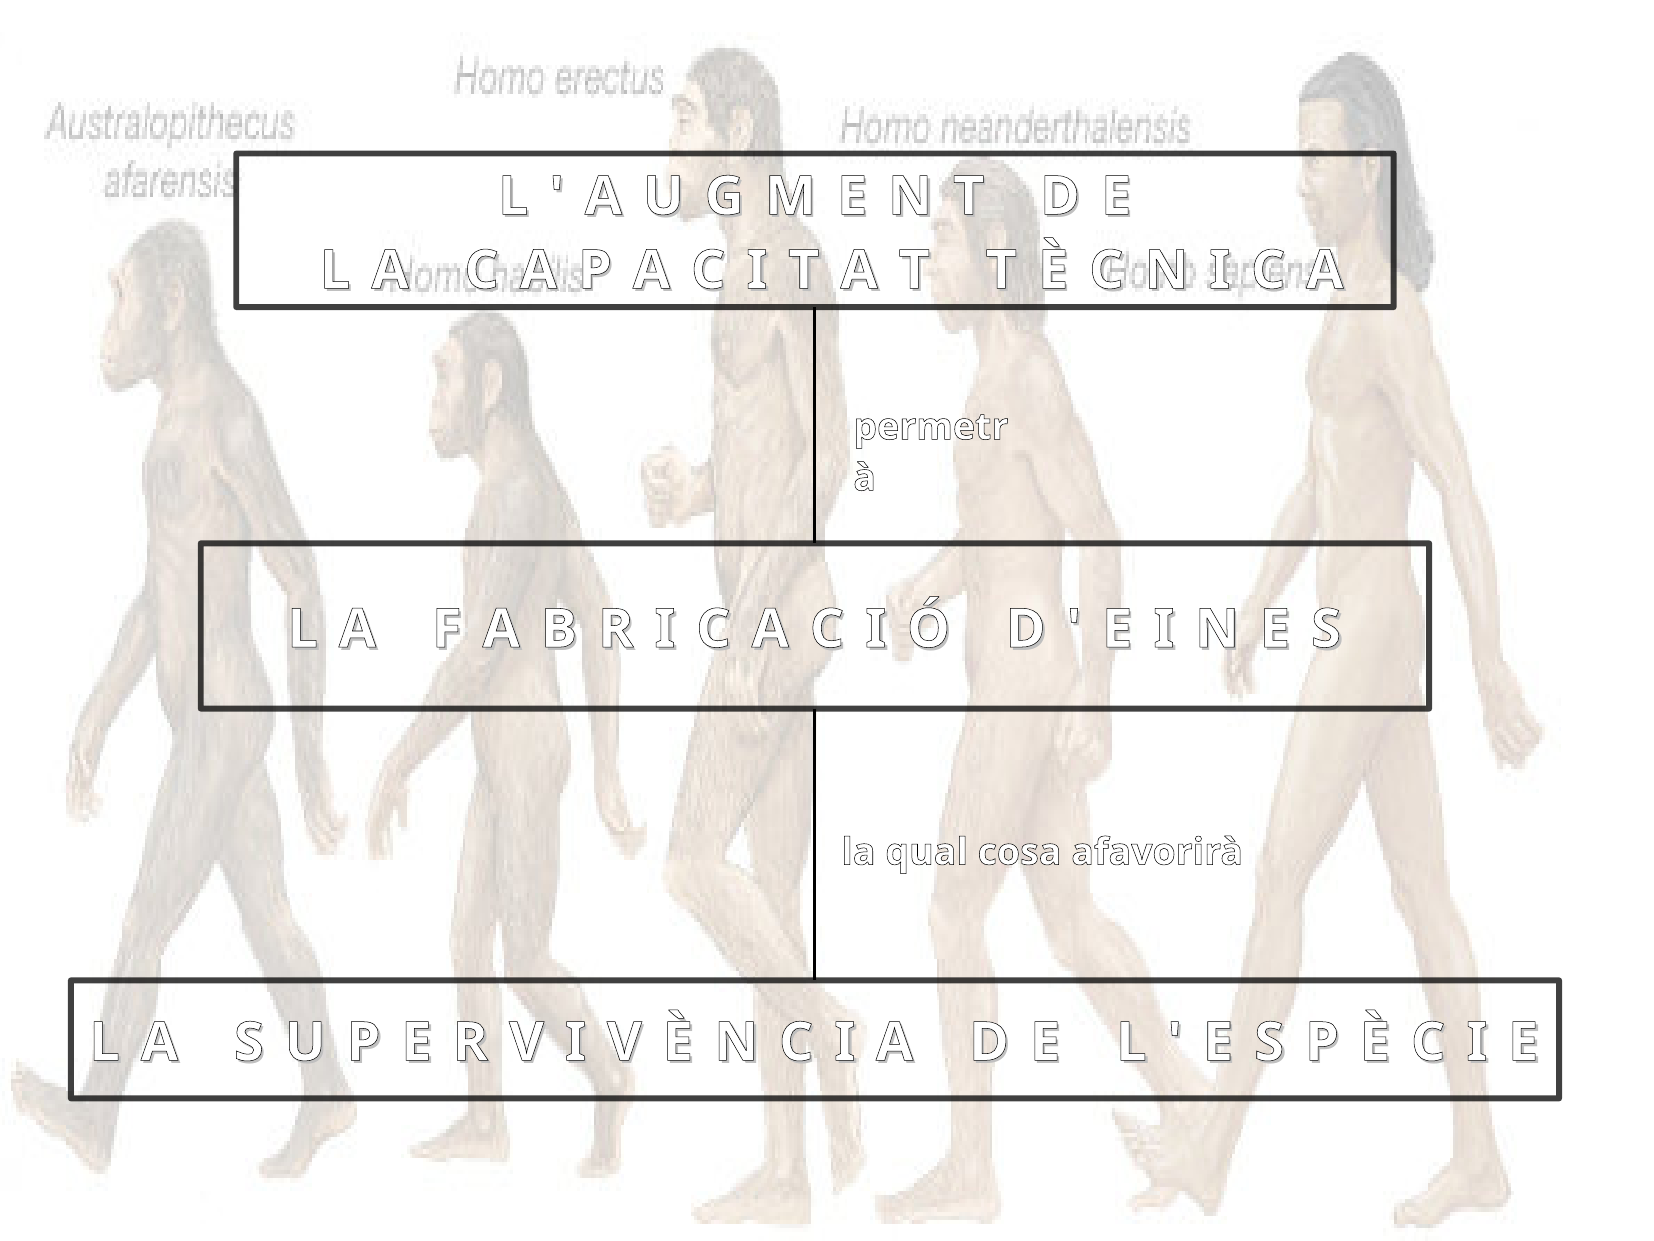

L'AUGMENT DE
 LA CAPACITAT TÈCNICA
permetrà
LA FABRICACIÓ D'EINES
la qual cosa afavorirà
LA SUPERVIVÈNCIA DE L'ESPÈCIE